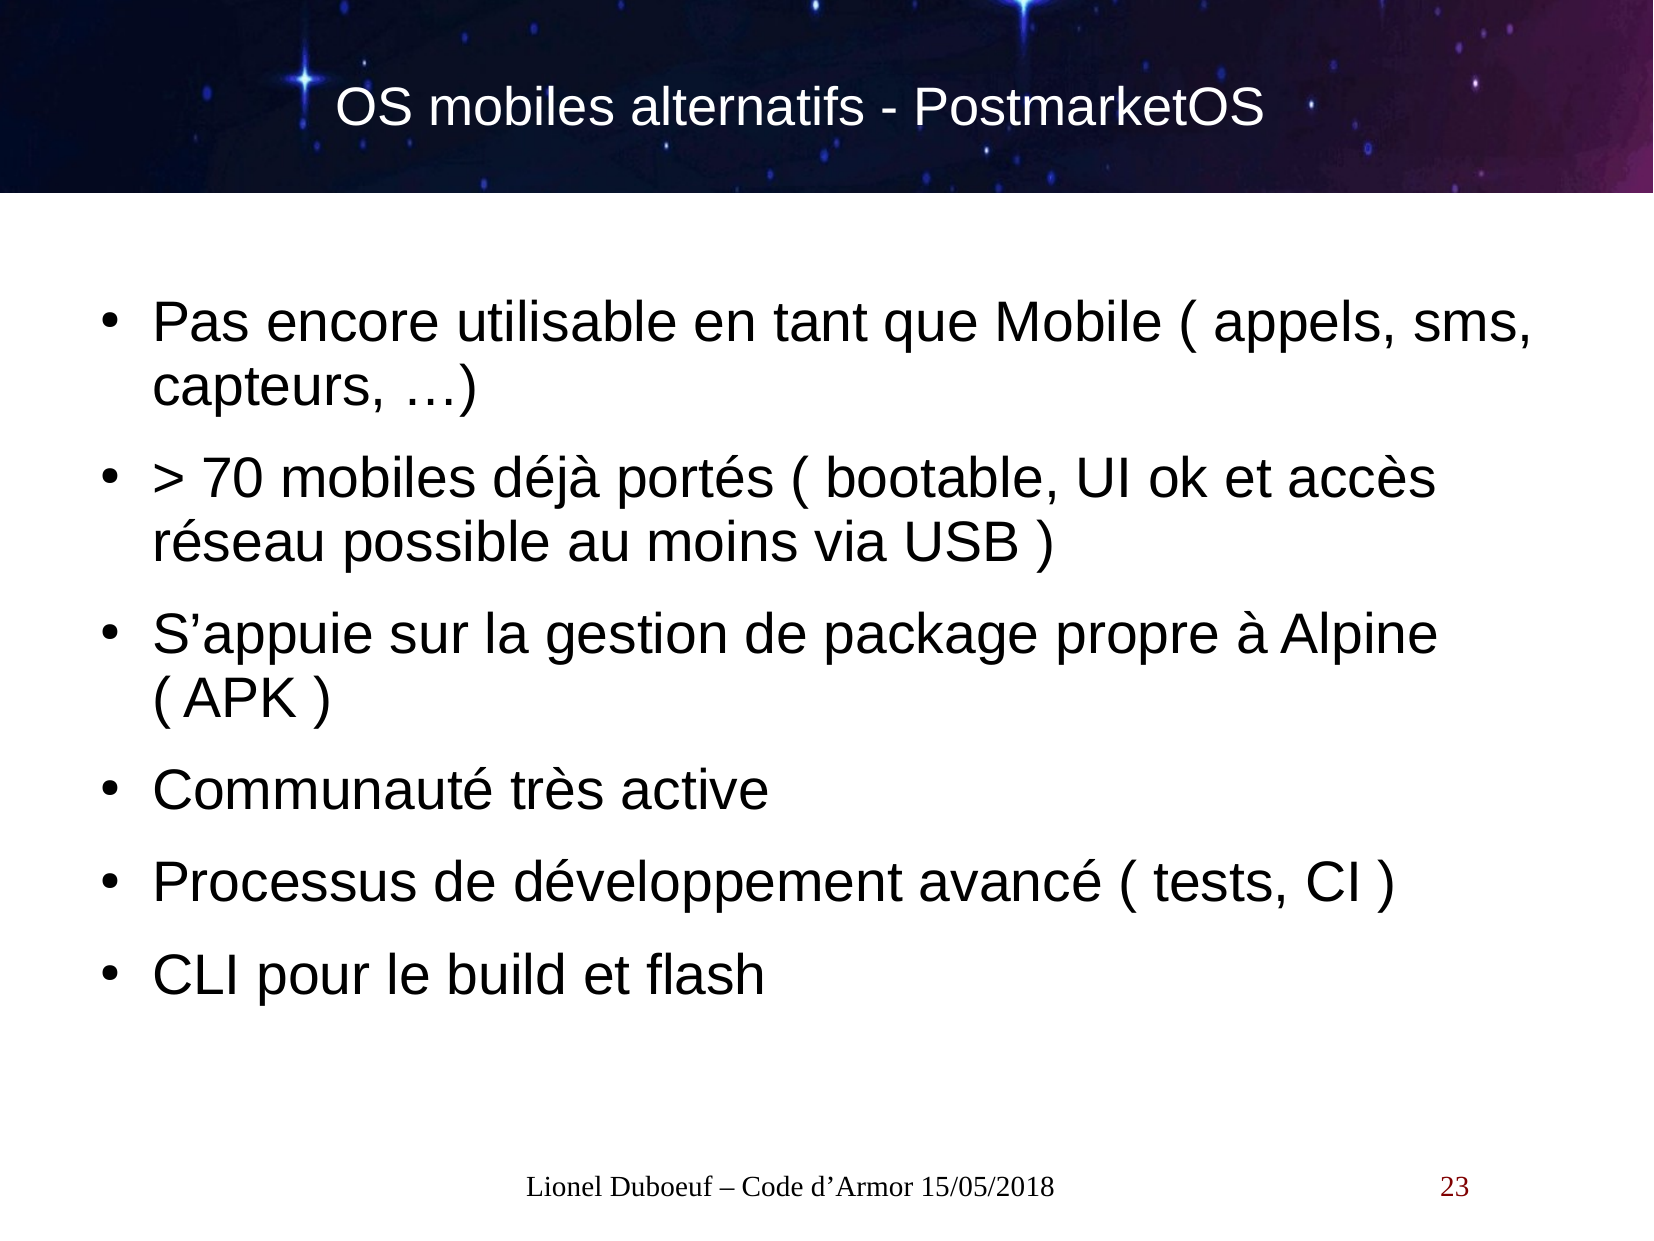

# OS mobiles alternatifs - PostmarketOS
Pas encore utilisable en tant que Mobile ( appels, sms, capteurs, …)
> 70 mobiles déjà portés ( bootable, UI ok et accès réseau possible au moins via USB )
S’appuie sur la gestion de package propre à Alpine ( APK )
Communauté très active
Processus de développement avancé ( tests, CI )
CLI pour le build et flash
23